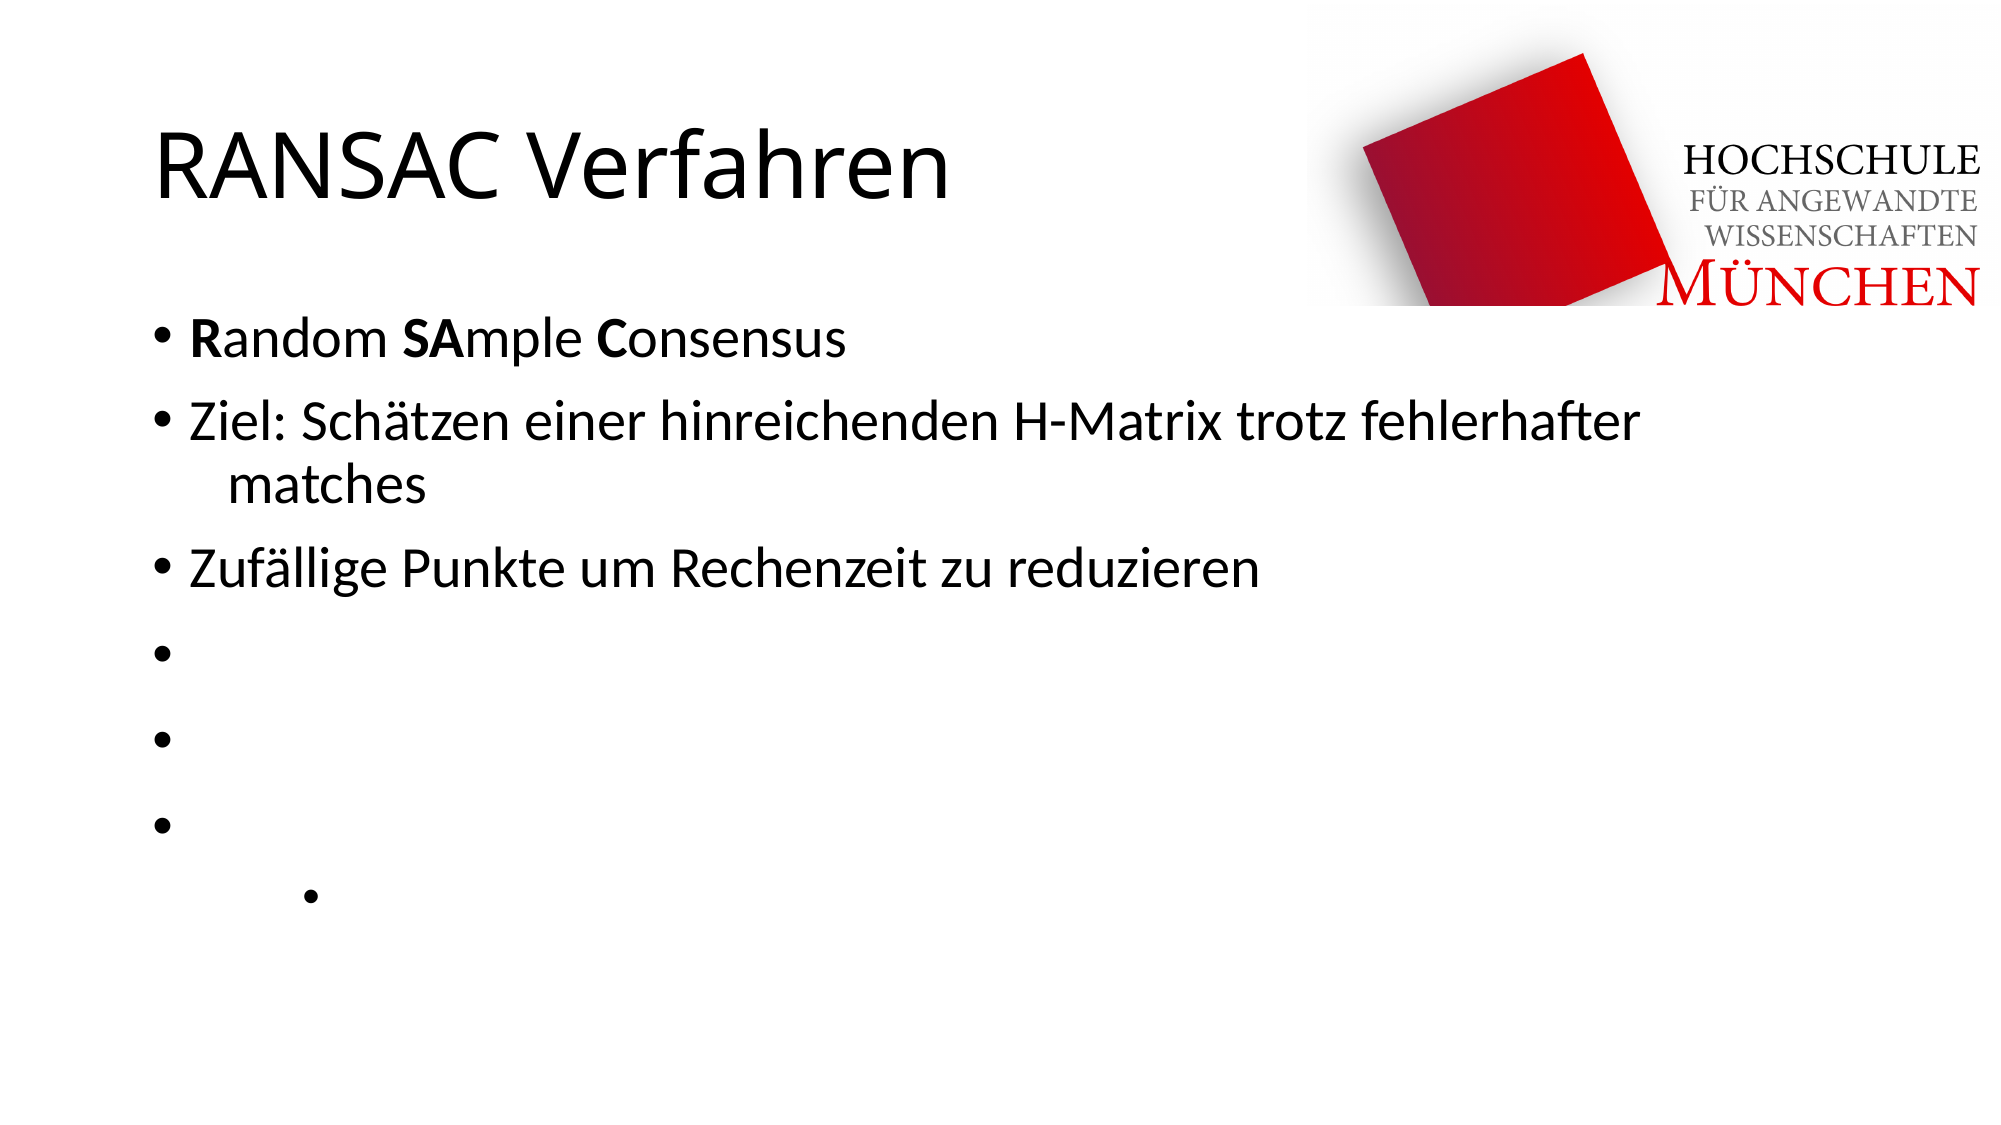

# RANSAC Verfahren
Random SAmple Consensus
Ziel: Schätzen einer hinreichenden H-Matrix trotz fehlerhafter matches
Zufällige Punkte um Rechenzeit zu reduzieren